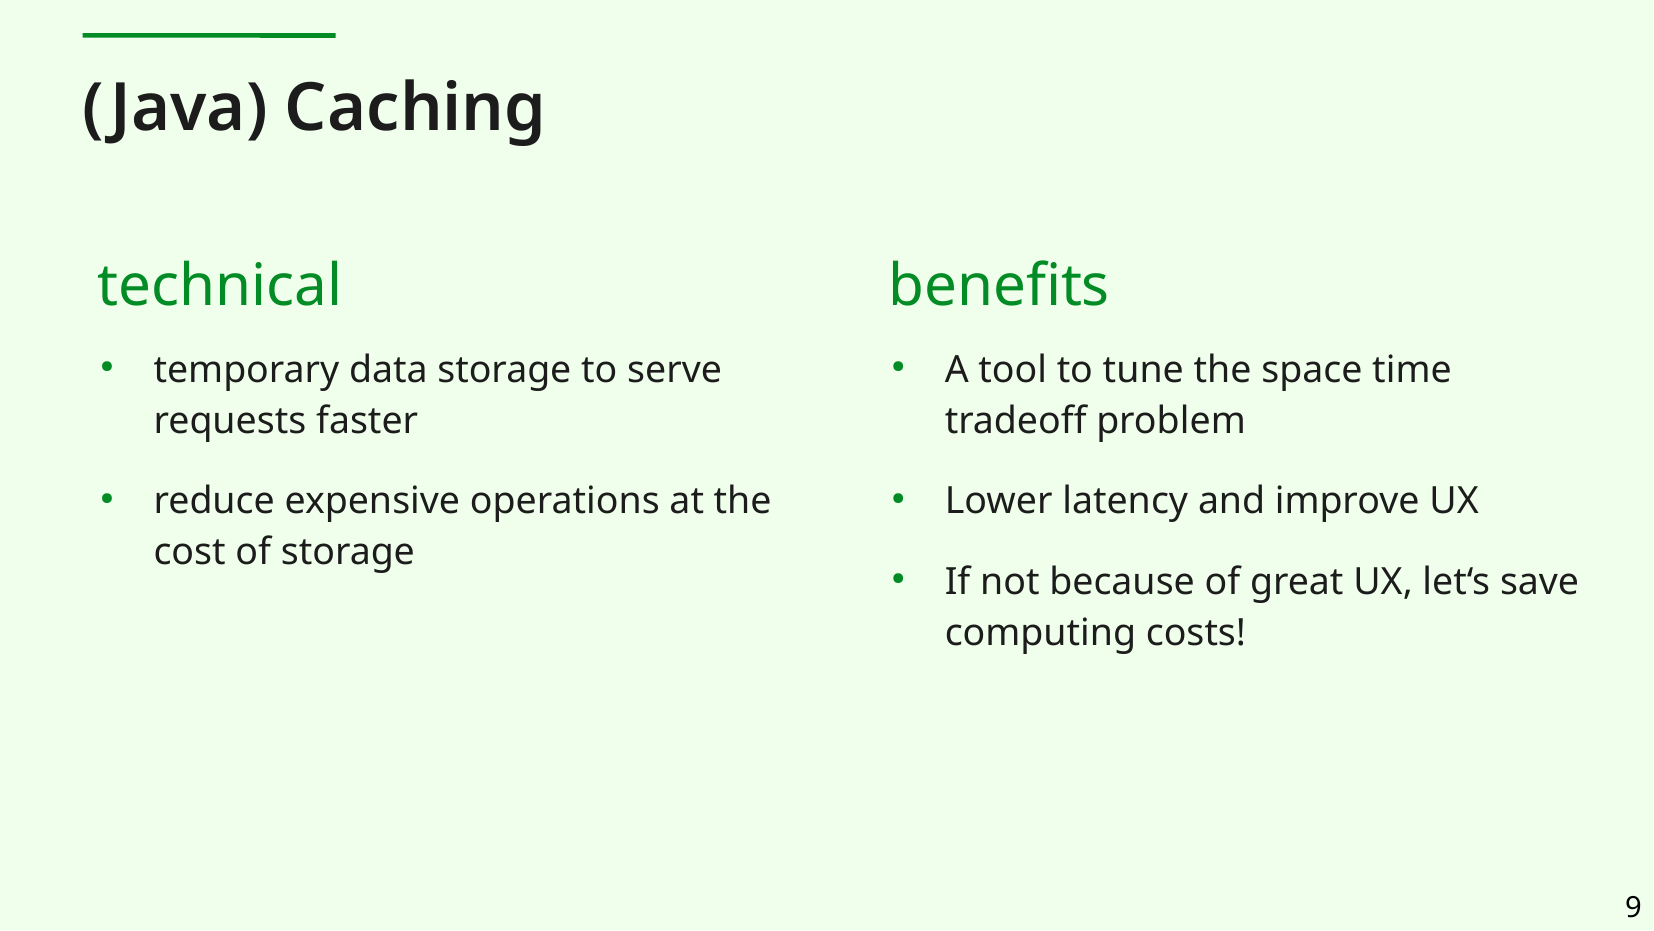

# (Java) Caching
technical
benefits
temporary data storage to serve requests faster
reduce expensive operations at the cost of storage
A tool to tune the space time tradeoff problem
Lower latency and improve UX
If not because of great UX, let‘s save computing costs!
9